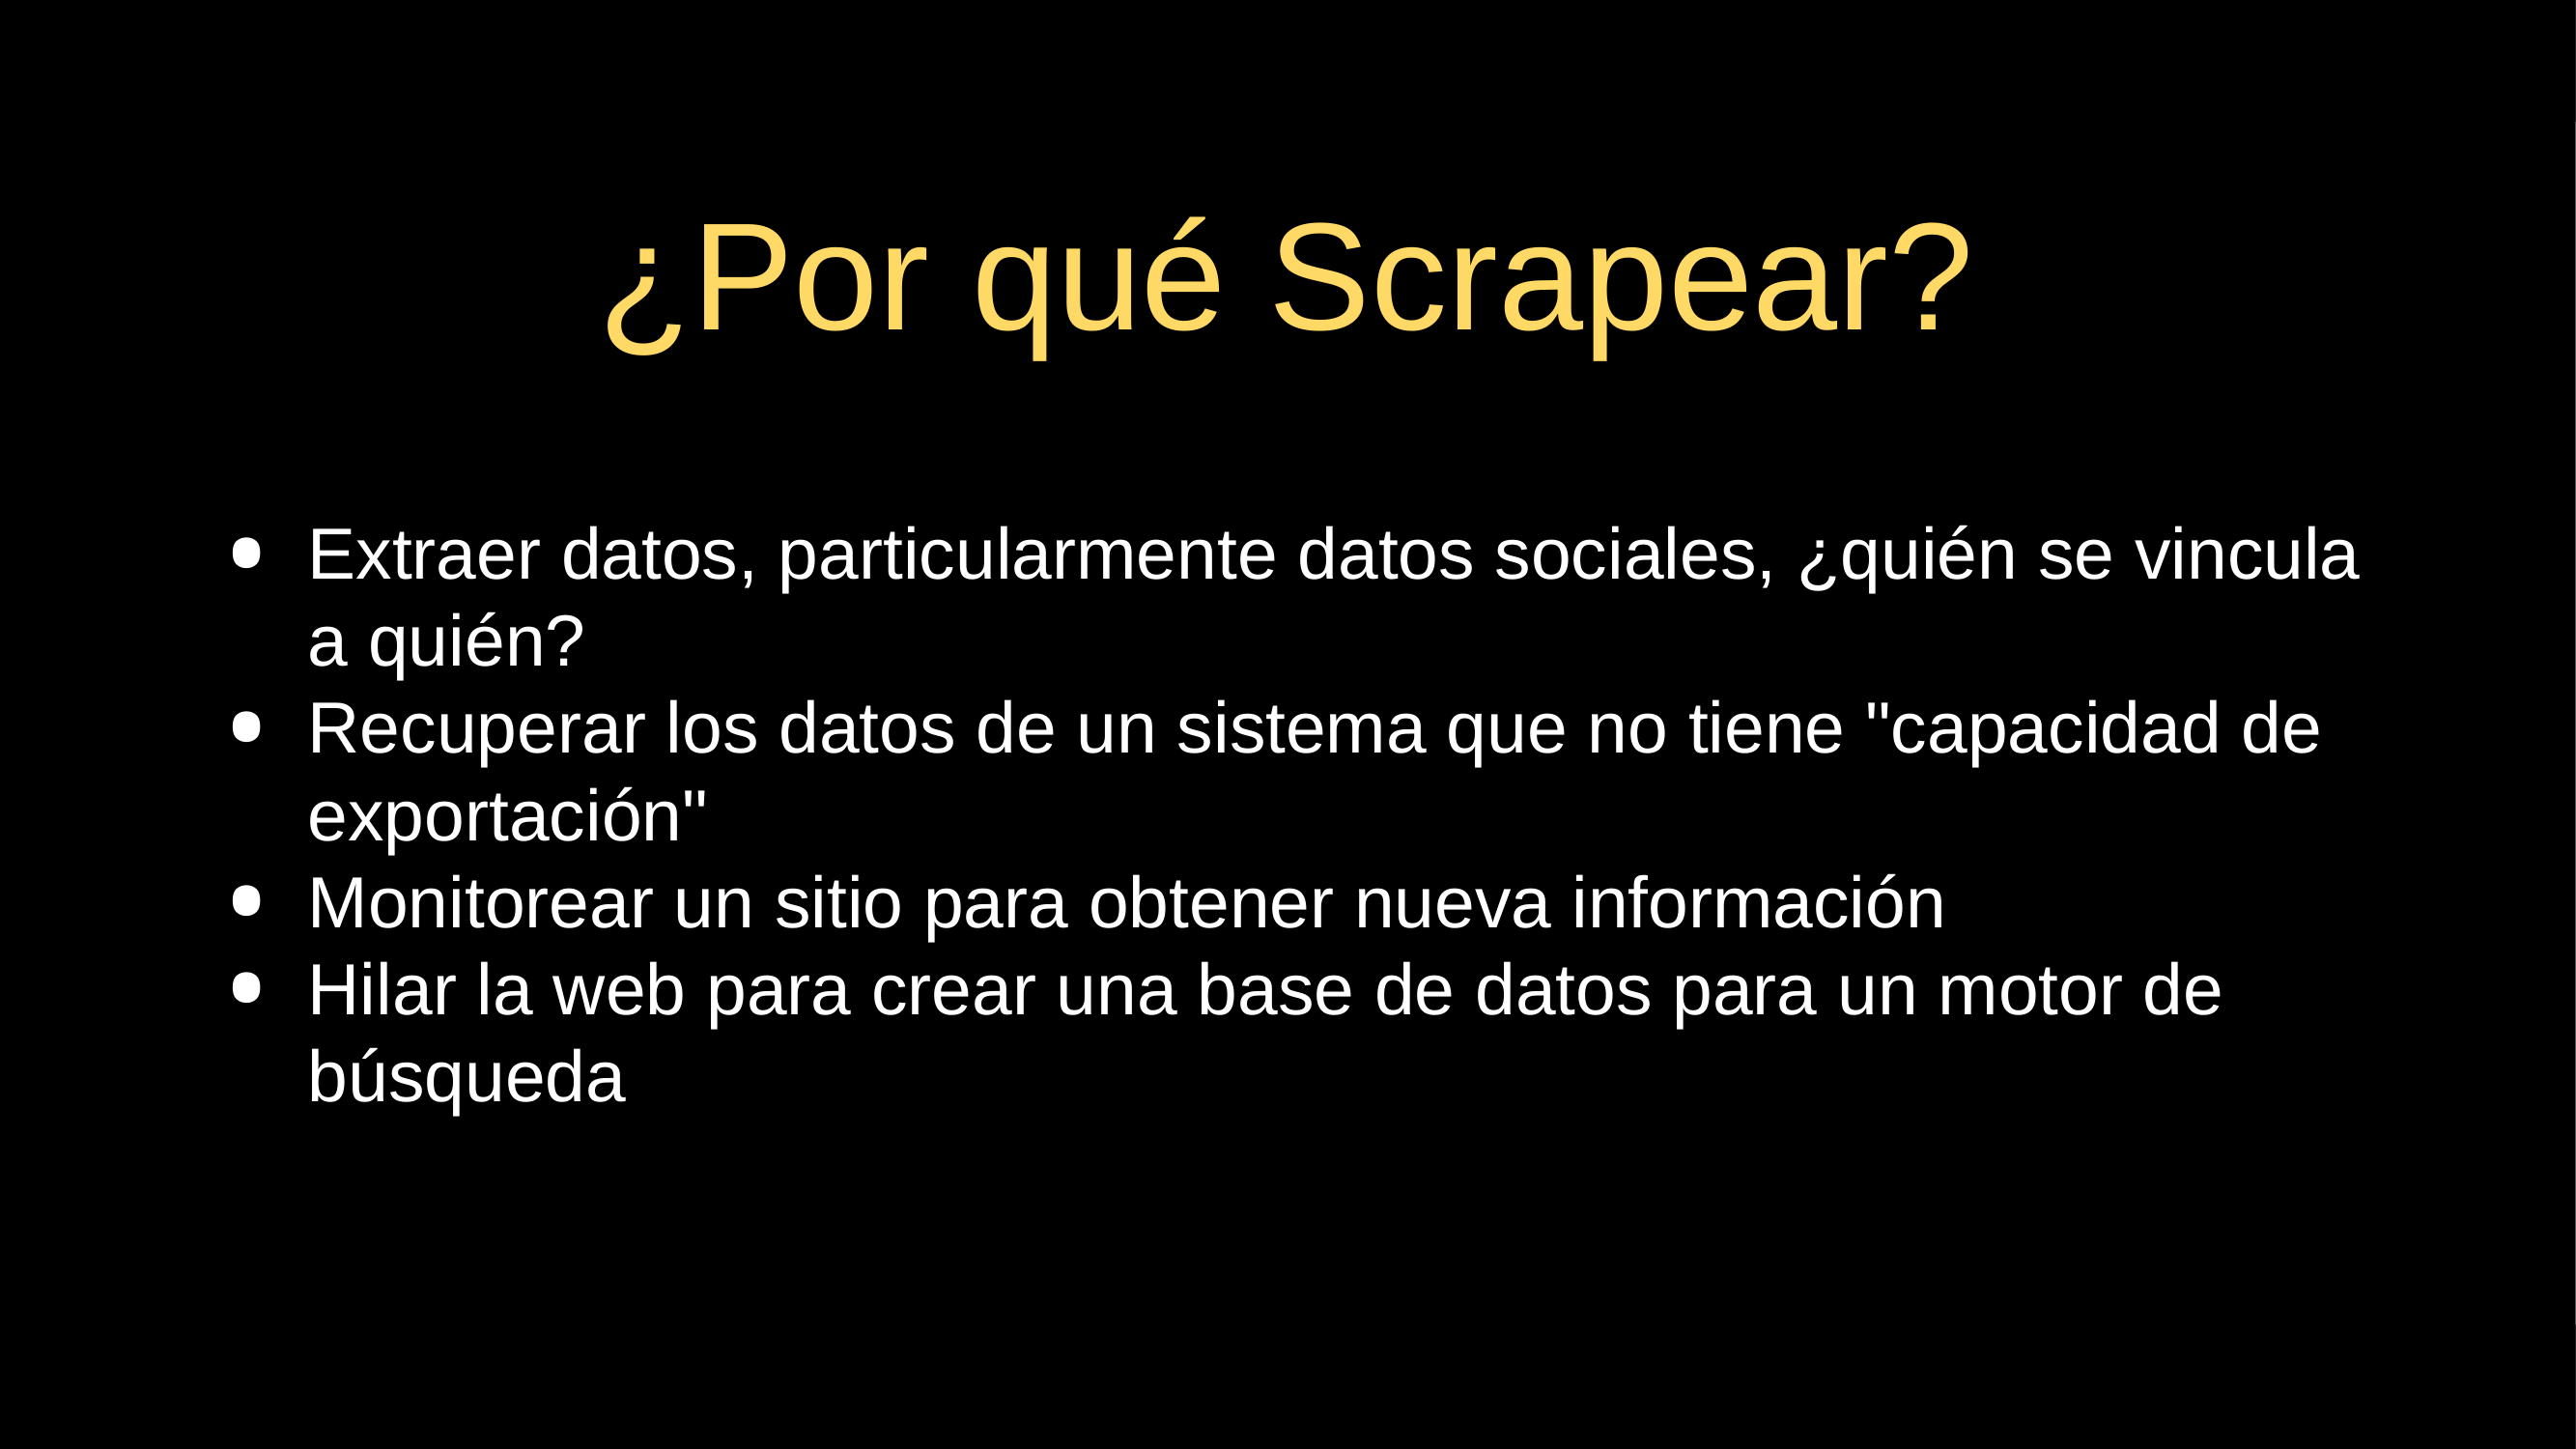

# ¿Por qué Scrapear?
Extraer datos, particularmente datos sociales, ¿quién se vincula a quién?
Recuperar los datos de un sistema que no tiene "capacidad de exportación"
Monitorear un sitio para obtener nueva información
Hilar la web para crear una base de datos para un motor de búsqueda